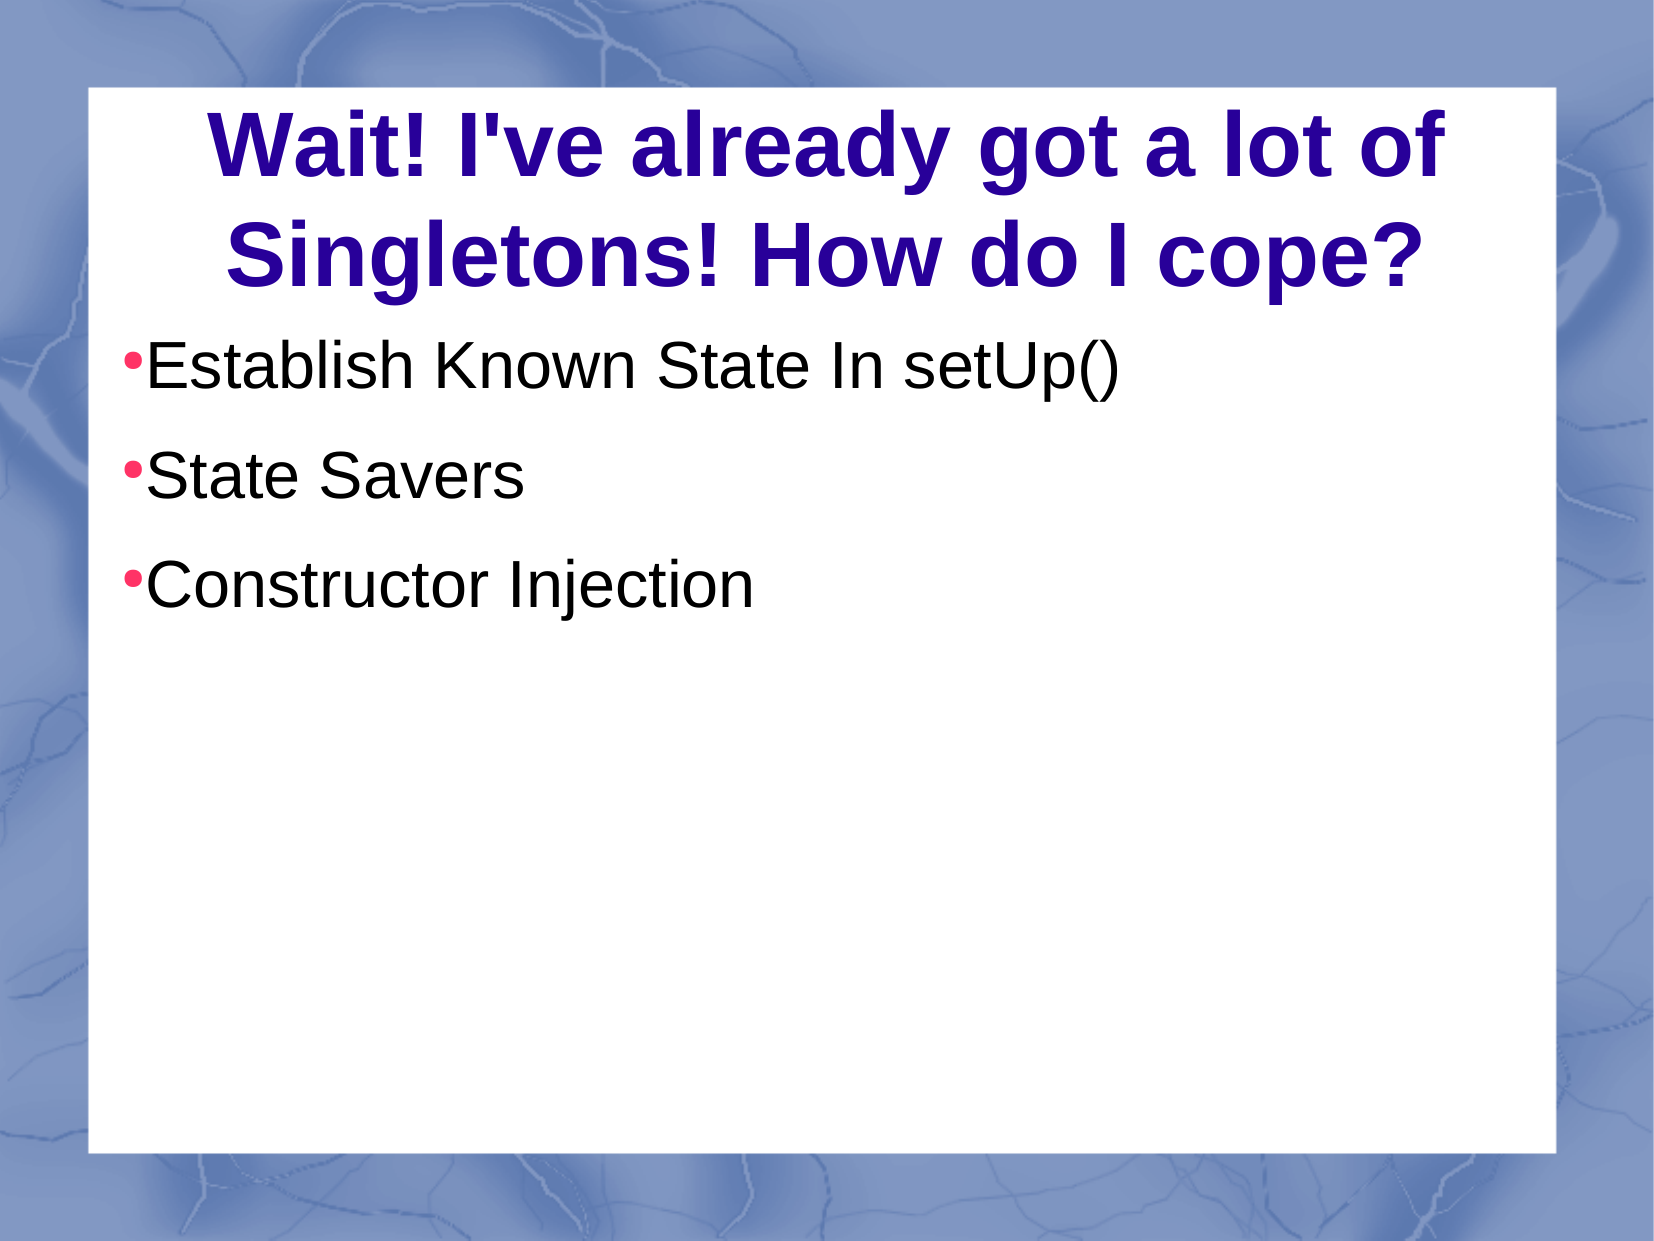

# Wait! I've already got a lot of Singletons! How do I cope?
Establish Known State In setUp()
State Savers
Constructor Injection